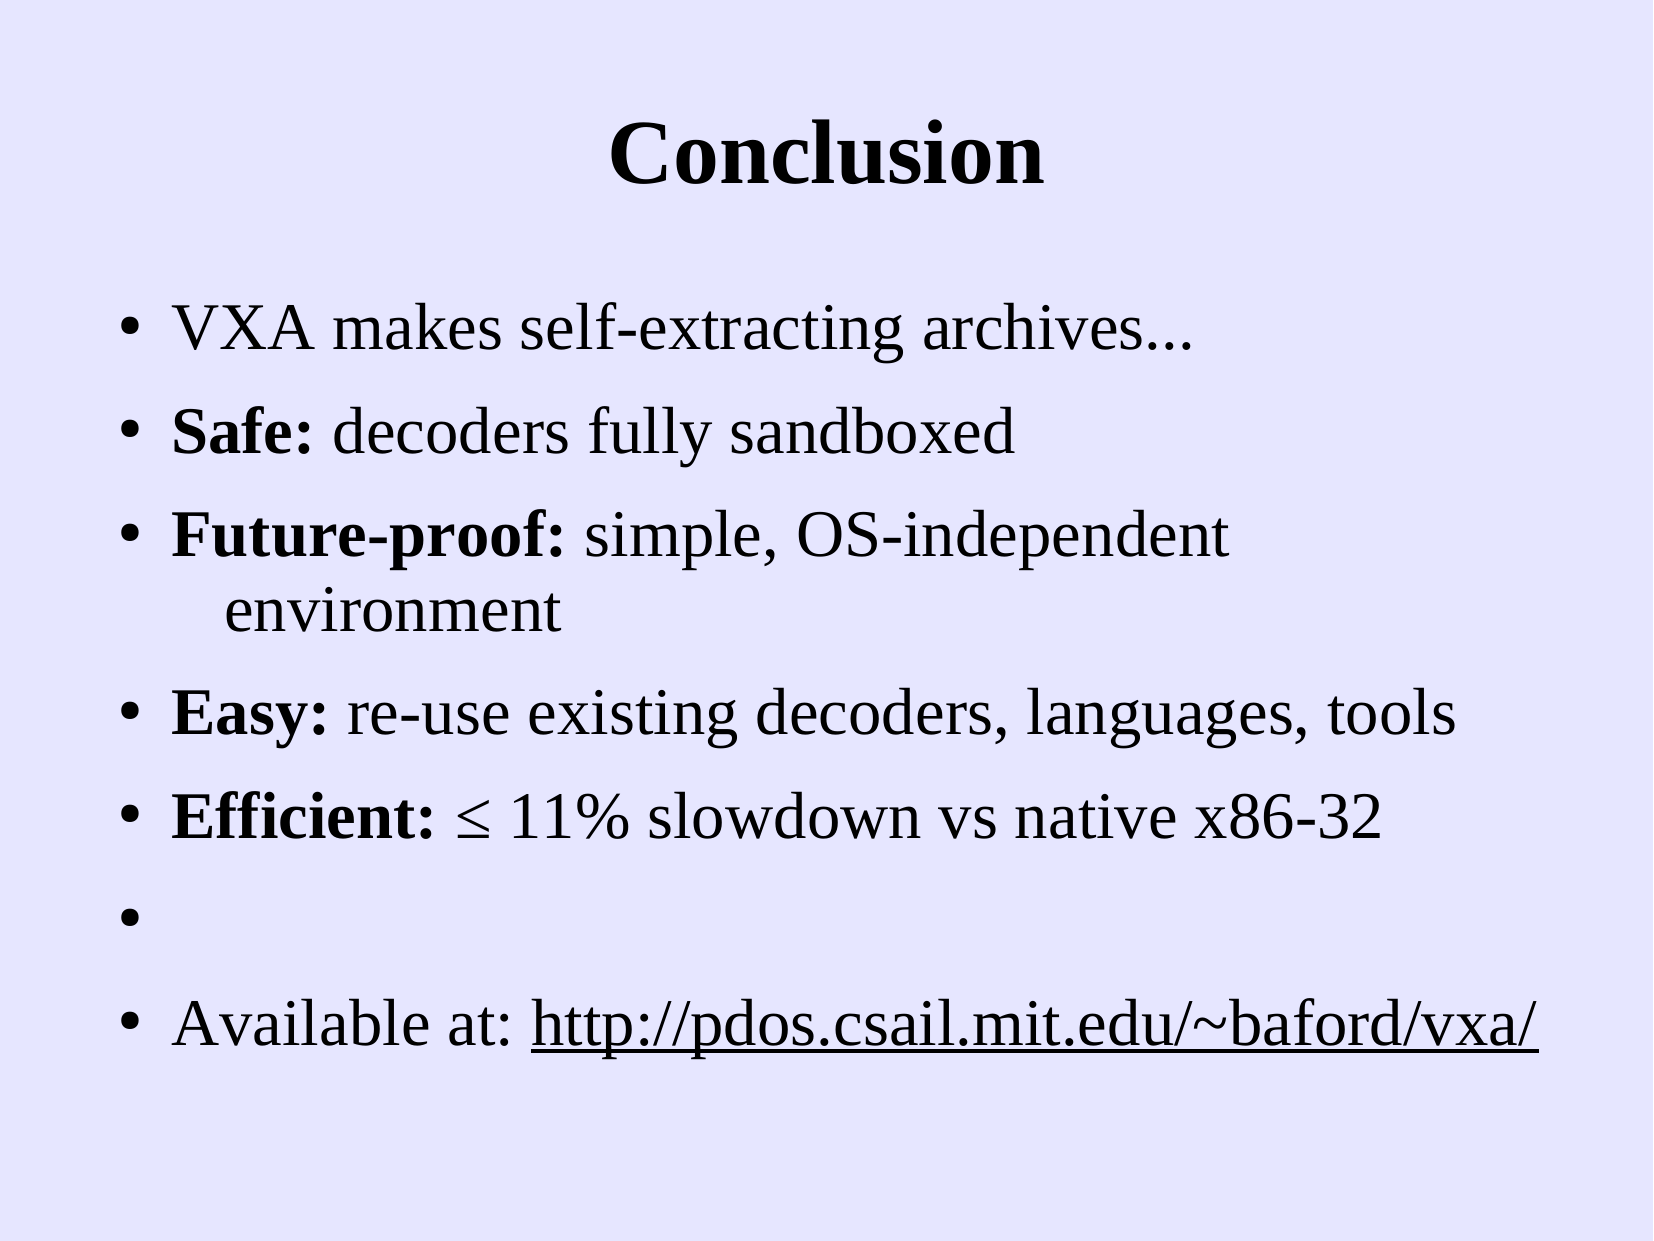

# Conclusion
VXA makes self-extracting archives...
Safe: decoders fully sandboxed
Future-proof: simple, OS-independent environment
Easy: re-use existing decoders, languages, tools
Efficient: ≤ 11% slowdown vs native x86-32
Available at: http://pdos.csail.mit.edu/~baford/vxa/